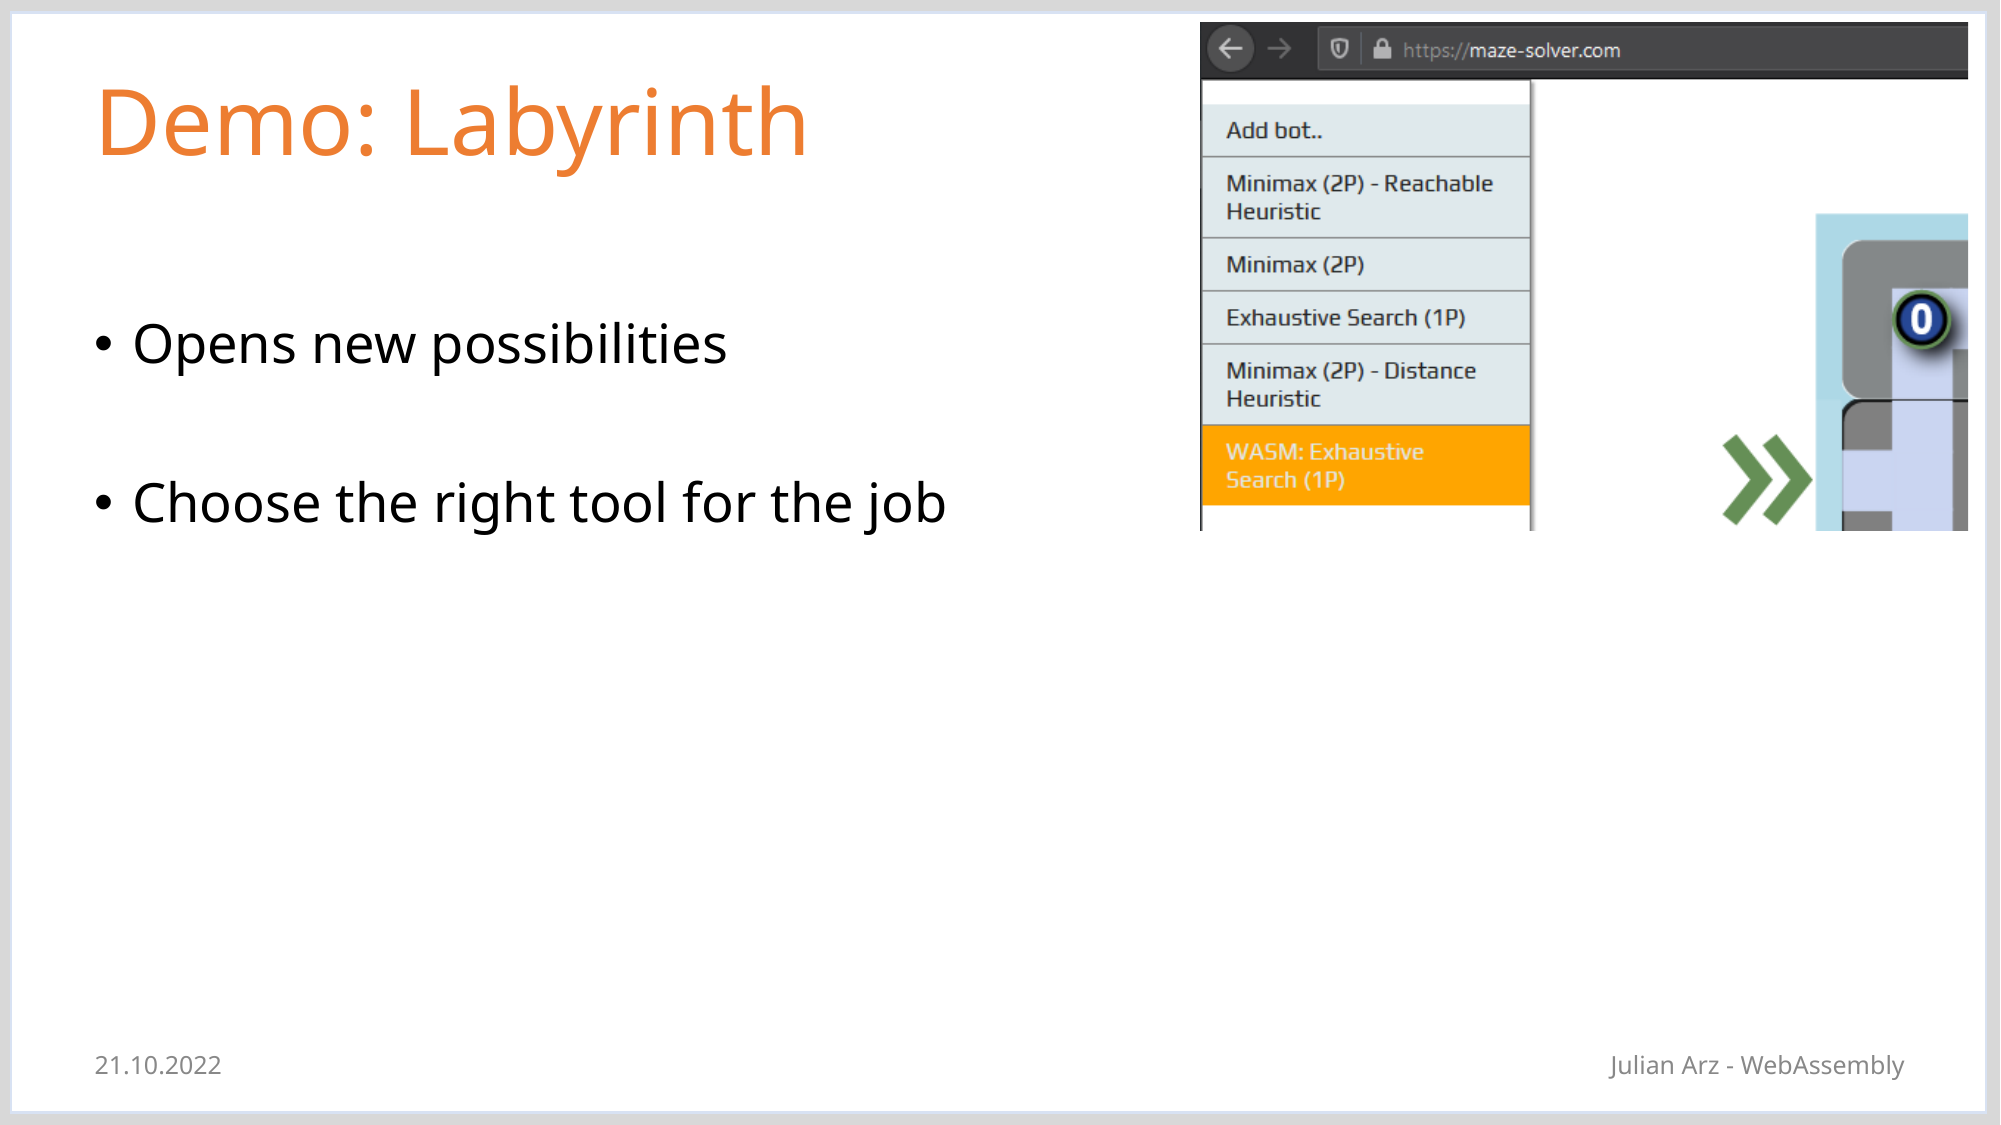

# Demo: Labyrinth
Opens new possibilities
Choose the right tool for the job
21.10.2022
Julian Arz - WebAssembly